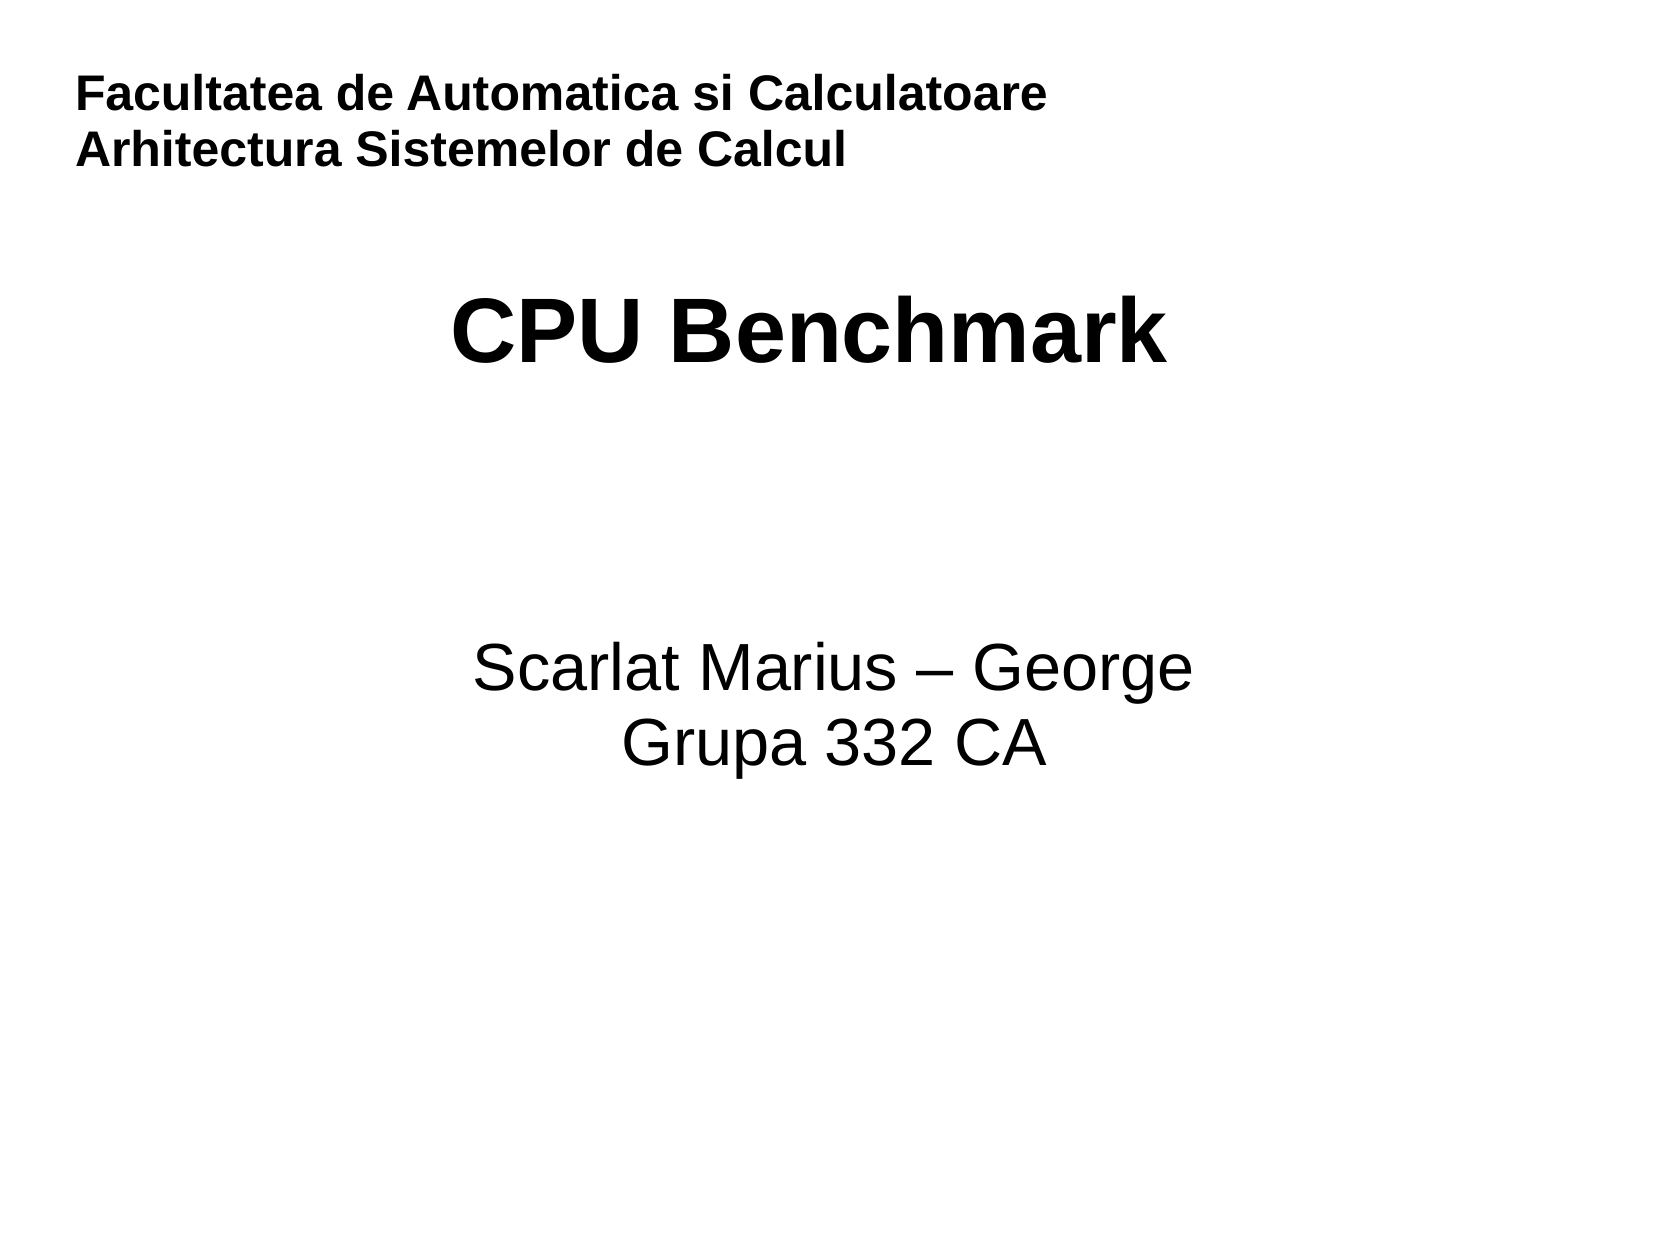

# Facultatea de Automatica si Calculatoare Arhitectura Sistemelor de Calcul CPU Benchmark
Scarlat Marius – George
Grupa 332 CA